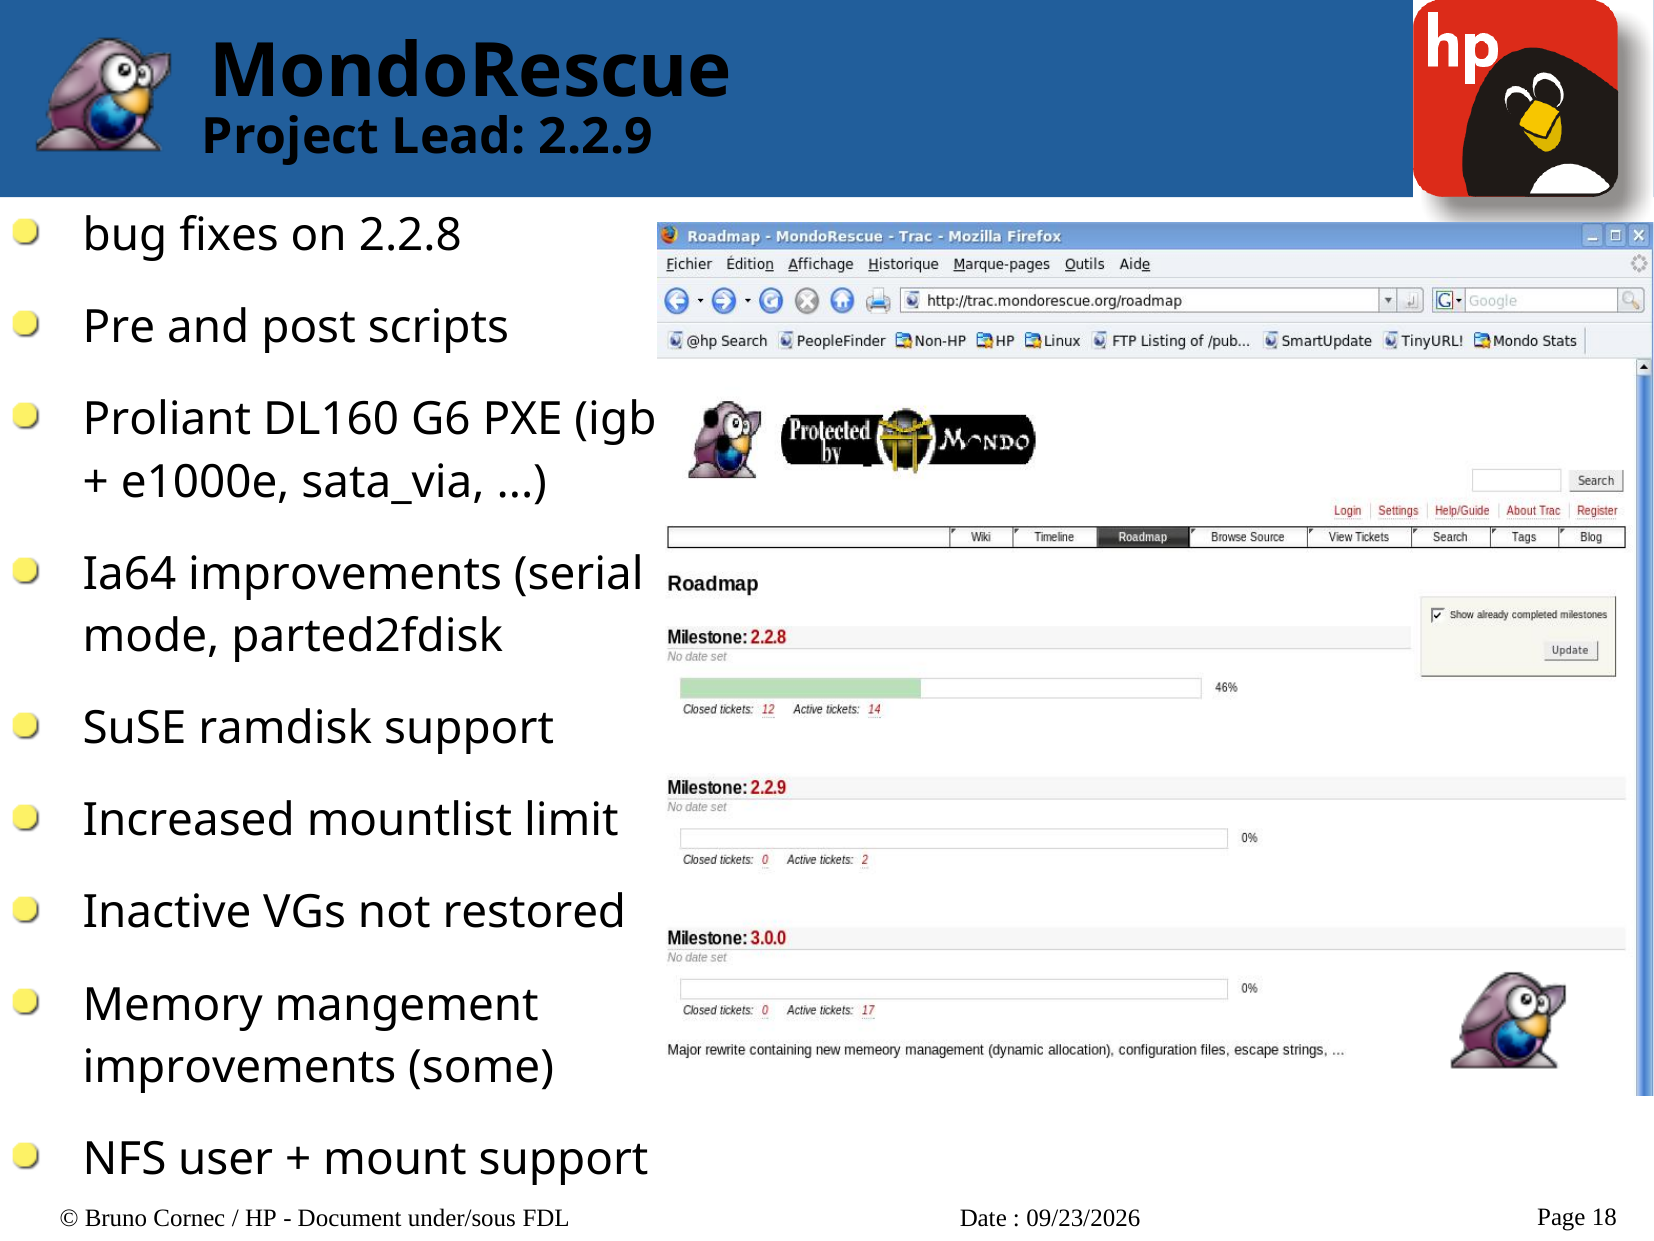

Project Lead: 2.2.9
# bug fixes on 2.2.8
Pre and post scripts
Proliant DL160 G6 PXE (igb + e1000e, sata_via, ...)
Ia64 improvements (serial mode, parted2fdisk
SuSE ramdisk support
Increased mountlist limit
Inactive VGs not restored
Memory mangement improvements (some)
NFS user + mount support